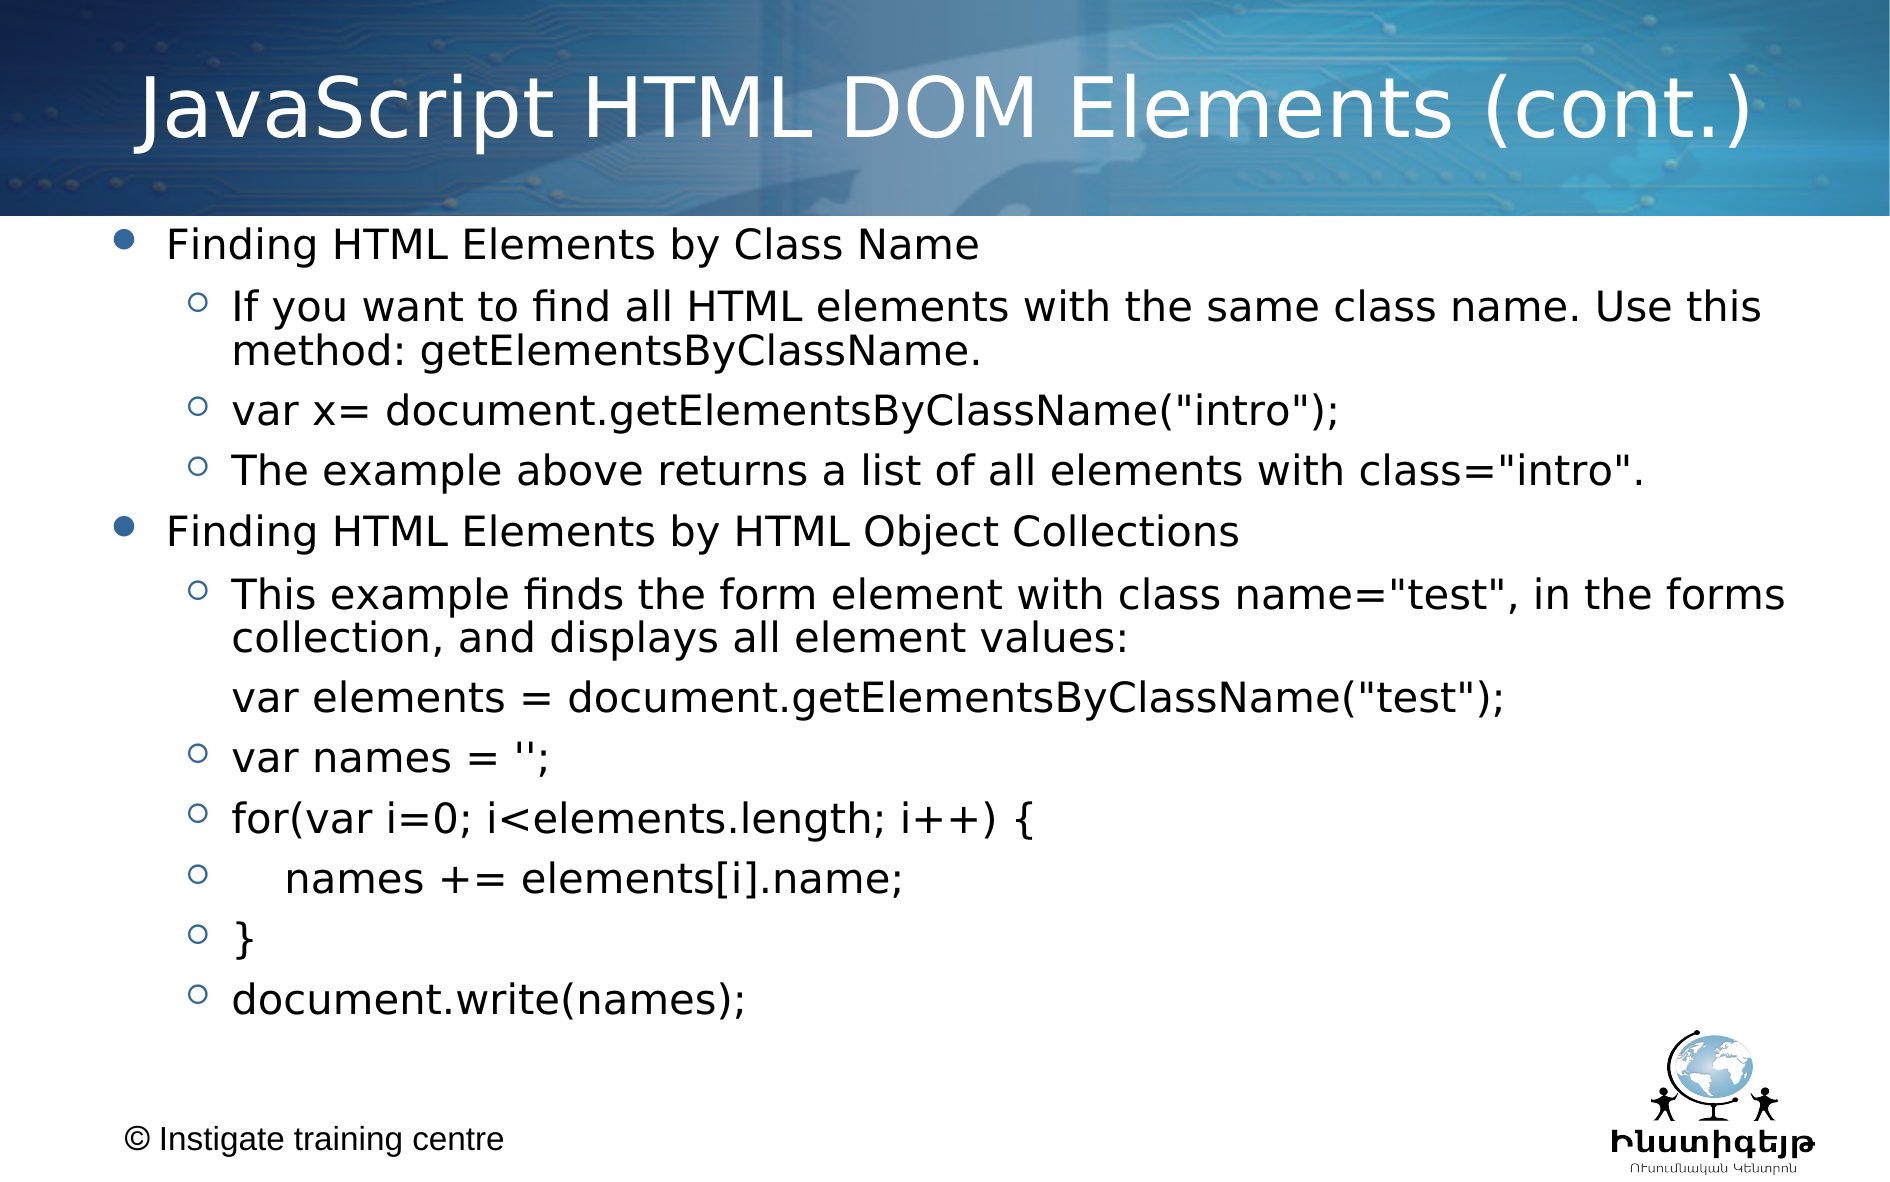

JavaScript HTML DOM Elements (cont.)
# Finding HTML Elements by Class Name
If you want to find all HTML elements with the same class name. Use this method: getElementsByClassName.
var x= document.getElementsByClassName("intro");
The example above returns a list of all elements with class="intro".
Finding HTML Elements by HTML Object Collections
This example finds the form element with class name="test", in the forms collection, and displays all element values:
var elements = document.getElementsByClassName("test");
var names = '';
for(var i=0; i<elements.length; i++) {
 names += elements[i].name;
}
document.write(names);